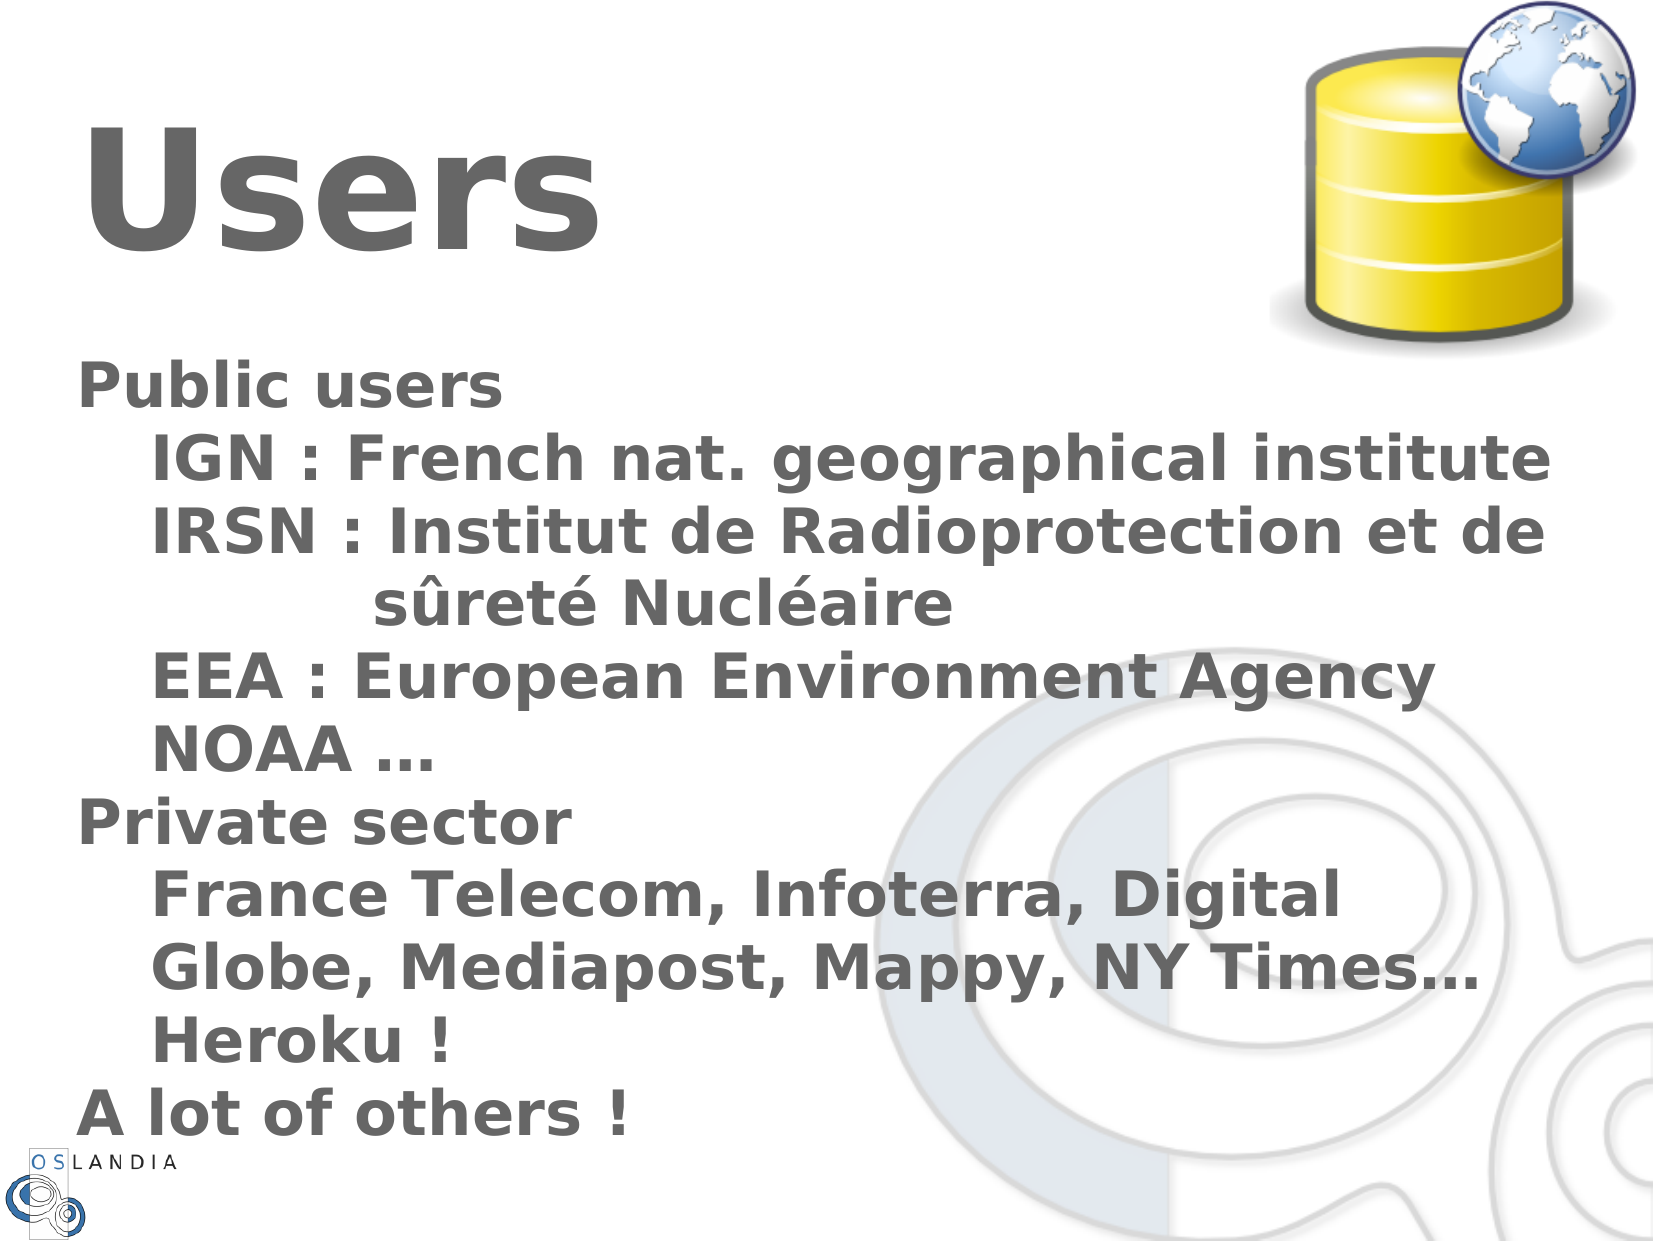

# Users
Public users
	IGN : French nat. geographical institute
	IRSN : Institut de Radioprotection et de
				sûreté Nucléaire
	EEA : European Environment Agency
	NOAA …
Private sector
	France Telecom, Infoterra, Digital
	Globe, Mediapost, Mappy, NY Times…
	Heroku !
A lot of others !